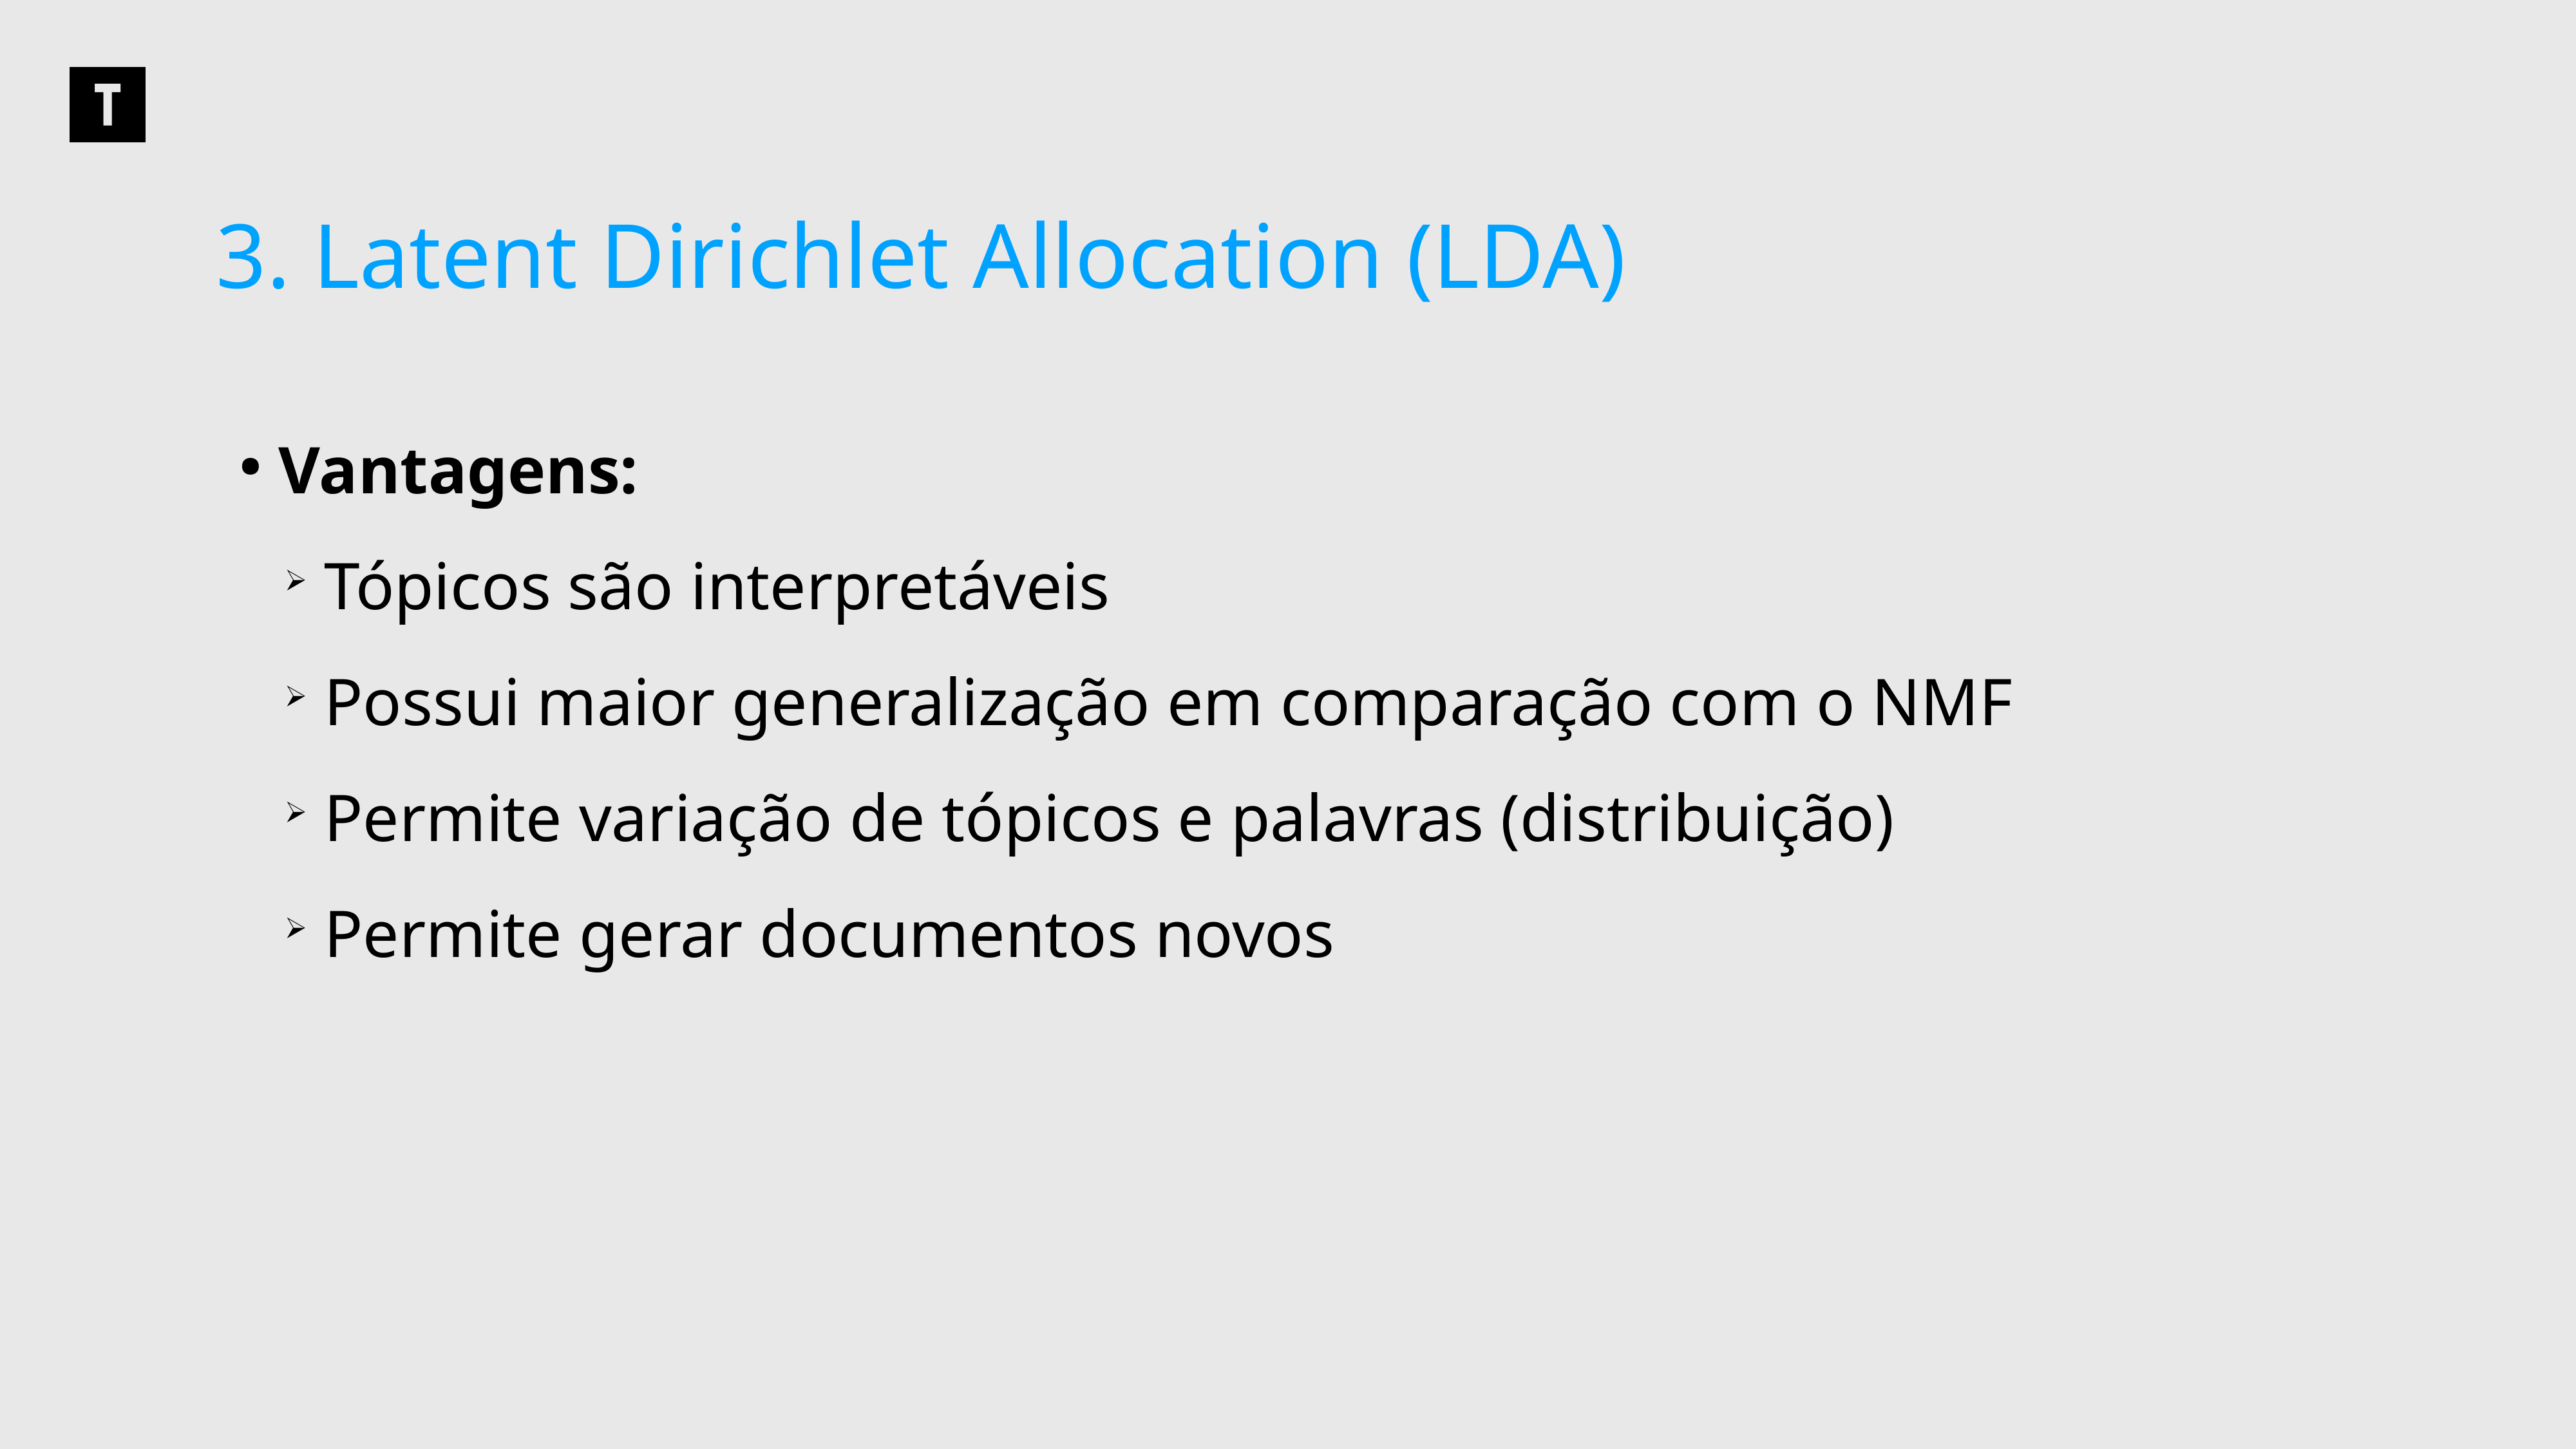

3. Latent Dirichlet Allocation (LDA)
 Vantagens:
 Tópicos são interpretáveis
 Possui maior generalização em comparação com o NMF
 Permite variação de tópicos e palavras (distribuição)
 Permite gerar documentos novos